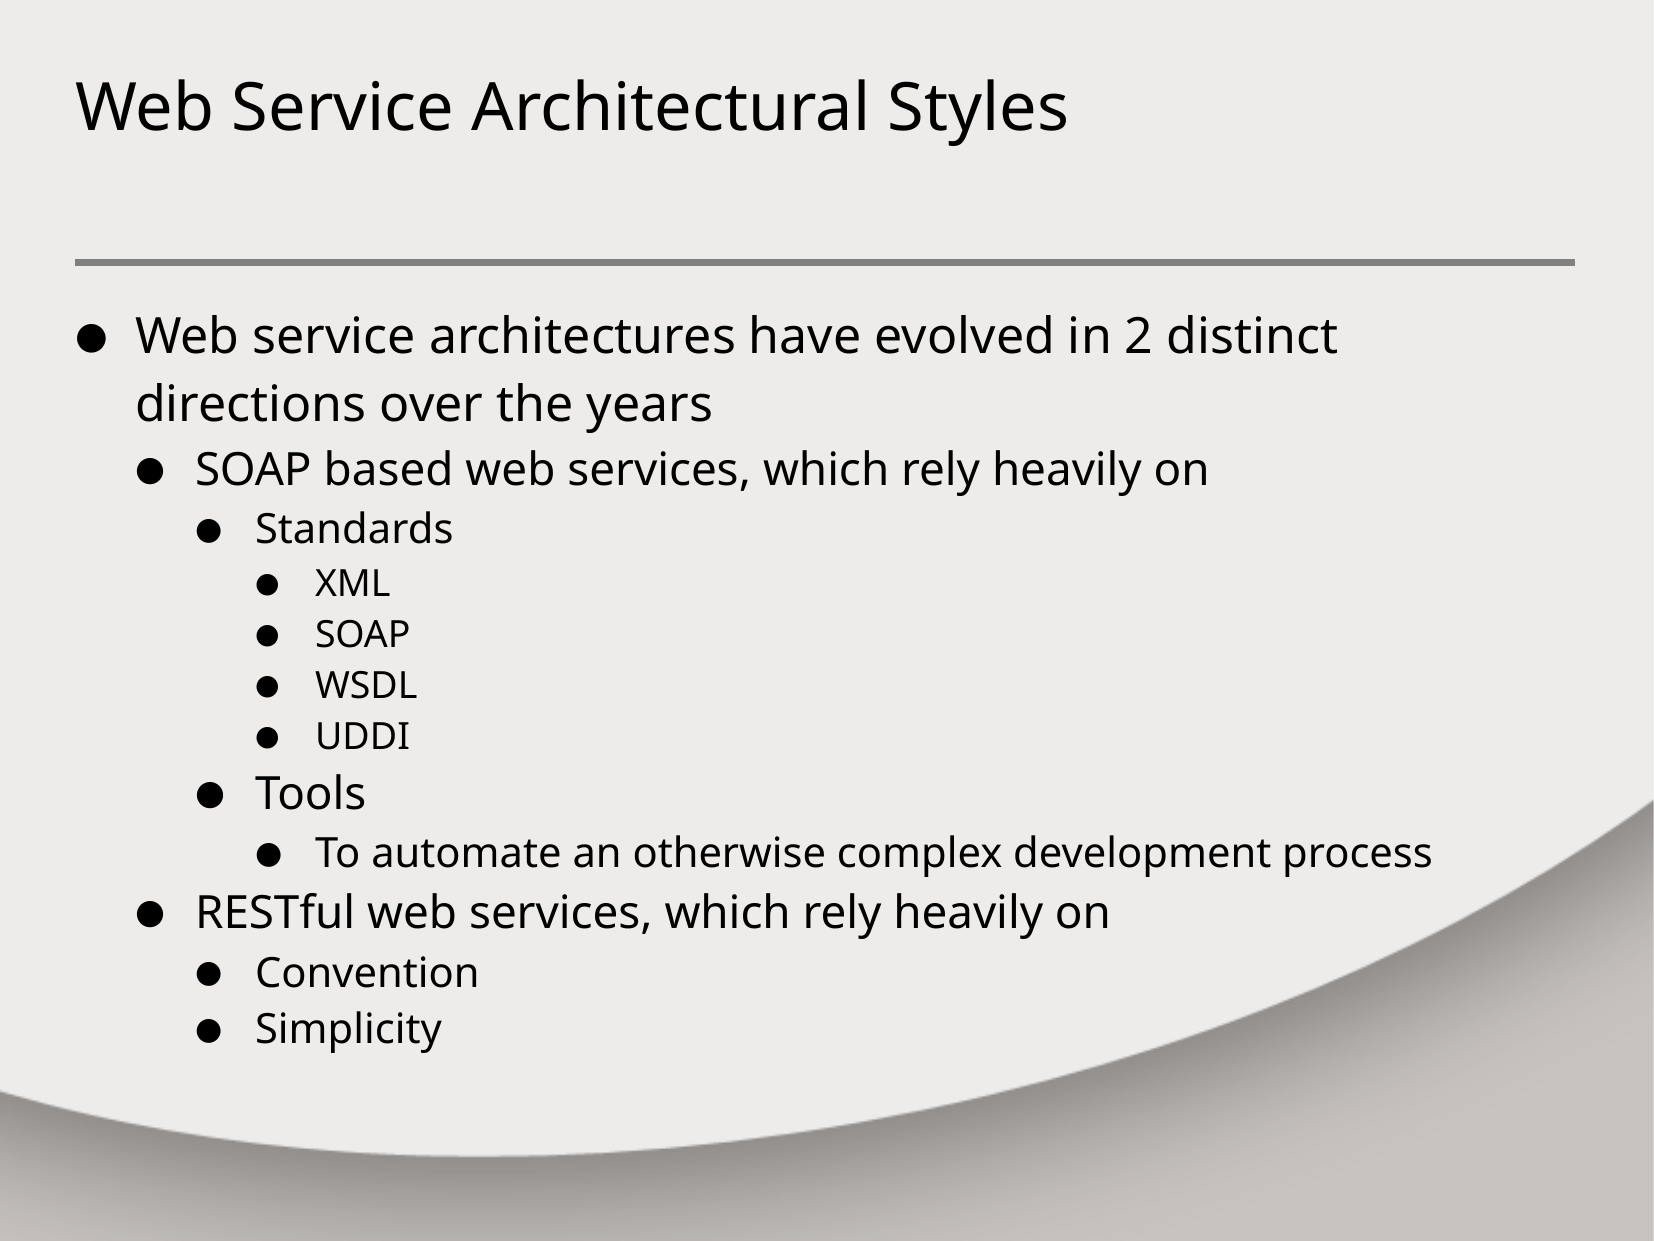

# Web Service Architectural Styles
Web service architectures have evolved in 2 distinct directions over the years
SOAP based web services, which rely heavily on
Standards
XML
SOAP
WSDL
UDDI
Tools
To automate an otherwise complex development process
RESTful web services, which rely heavily on
Convention
Simplicity